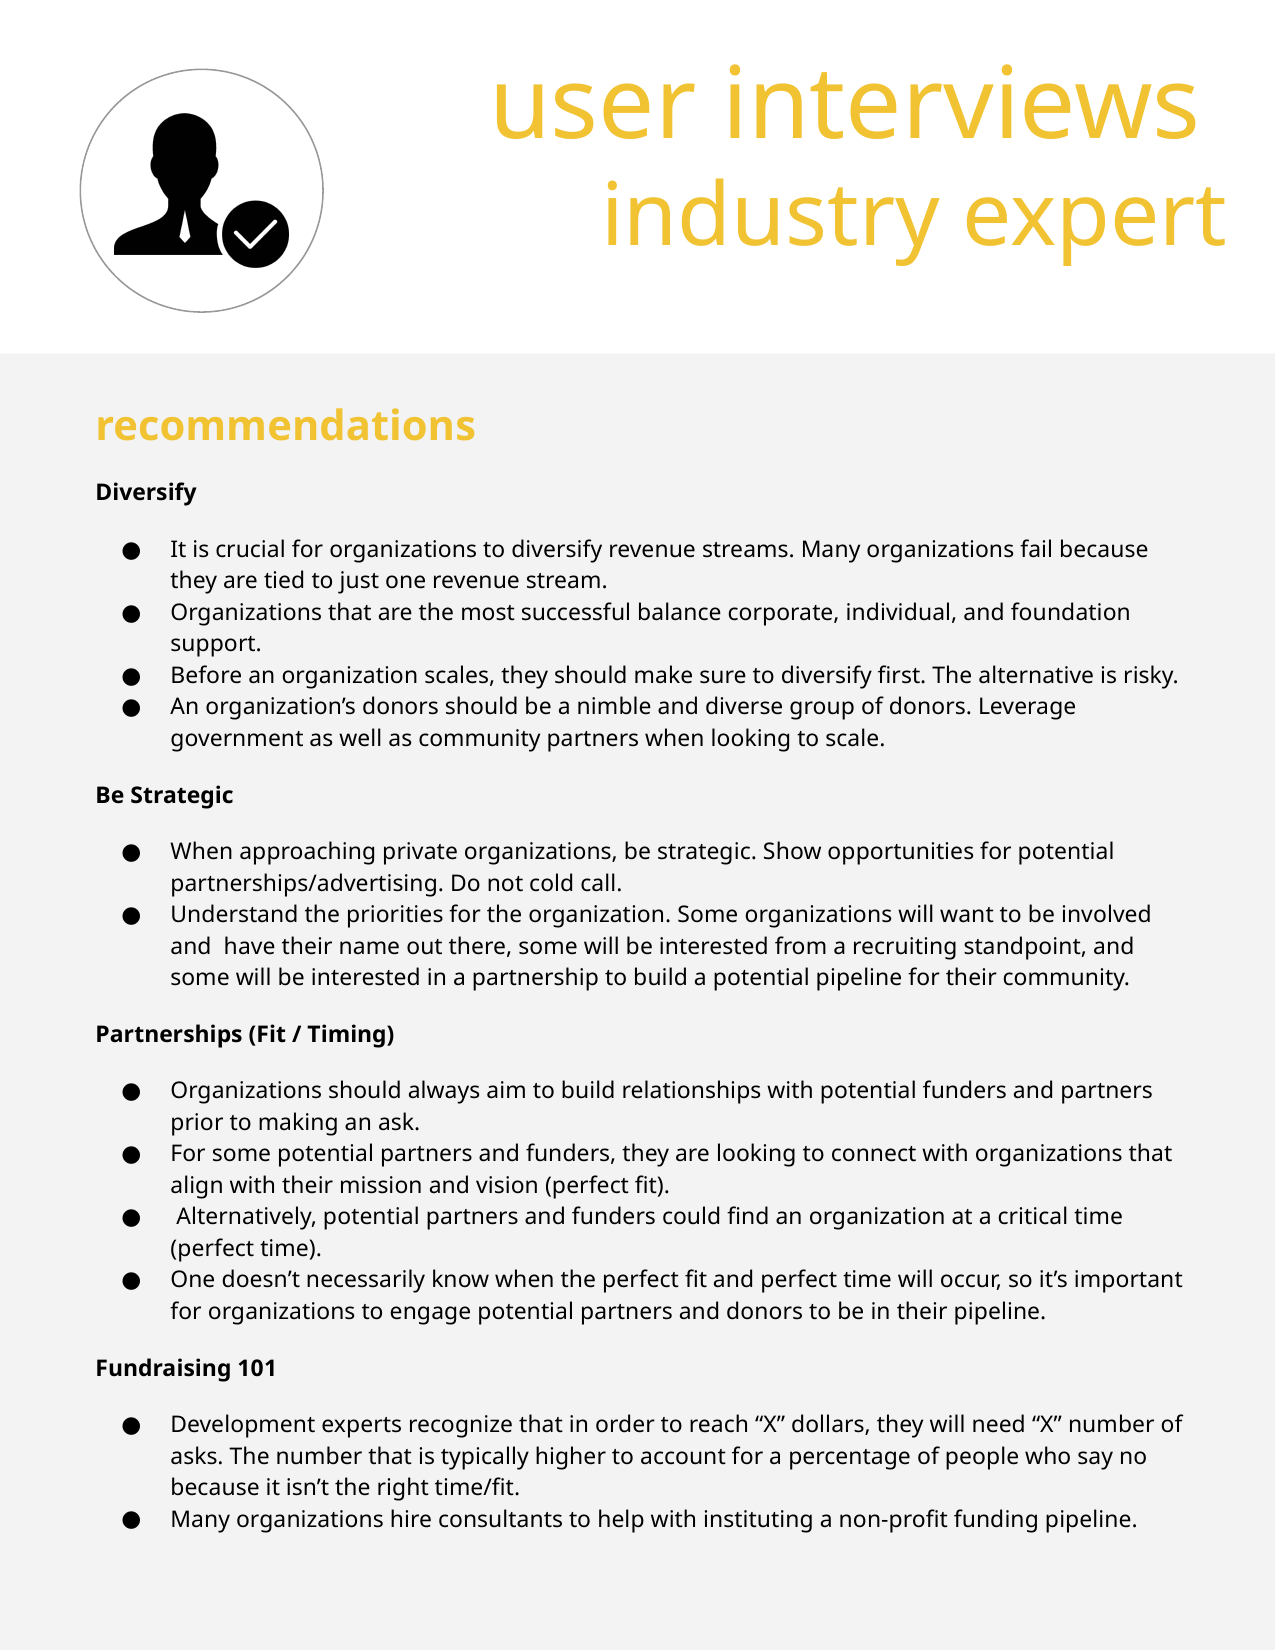

user interviews
industry expert
# recommendations
Diversify
It is crucial for organizations to diversify revenue streams. Many organizations fail because they are tied to just one revenue stream.
Organizations that are the most successful balance corporate, individual, and foundation support.
Before an organization scales, they should make sure to diversify first. The alternative is risky.
An organization’s donors should be a nimble and diverse group of donors. Leverage government as well as community partners when looking to scale.
Be Strategic
When approaching private organizations, be strategic. Show opportunities for potential partnerships/advertising. Do not cold call.
Understand the priorities for the organization. Some organizations will want to be involved and have their name out there, some will be interested from a recruiting standpoint, and some will be interested in a partnership to build a potential pipeline for their community.
Partnerships (Fit / Timing)
Organizations should always aim to build relationships with potential funders and partners prior to making an ask.
For some potential partners and funders, they are looking to connect with organizations that align with their mission and vision (perfect fit).
 Alternatively, potential partners and funders could find an organization at a critical time (perfect time).
One doesn’t necessarily know when the perfect fit and perfect time will occur, so it’s important for organizations to engage potential partners and donors to be in their pipeline.
Fundraising 101
Development experts recognize that in order to reach “X” dollars, they will need “X” number of asks. The number that is typically higher to account for a percentage of people who say no because it isn’t the right time/fit.
Many organizations hire consultants to help with instituting a non-profit funding pipeline.